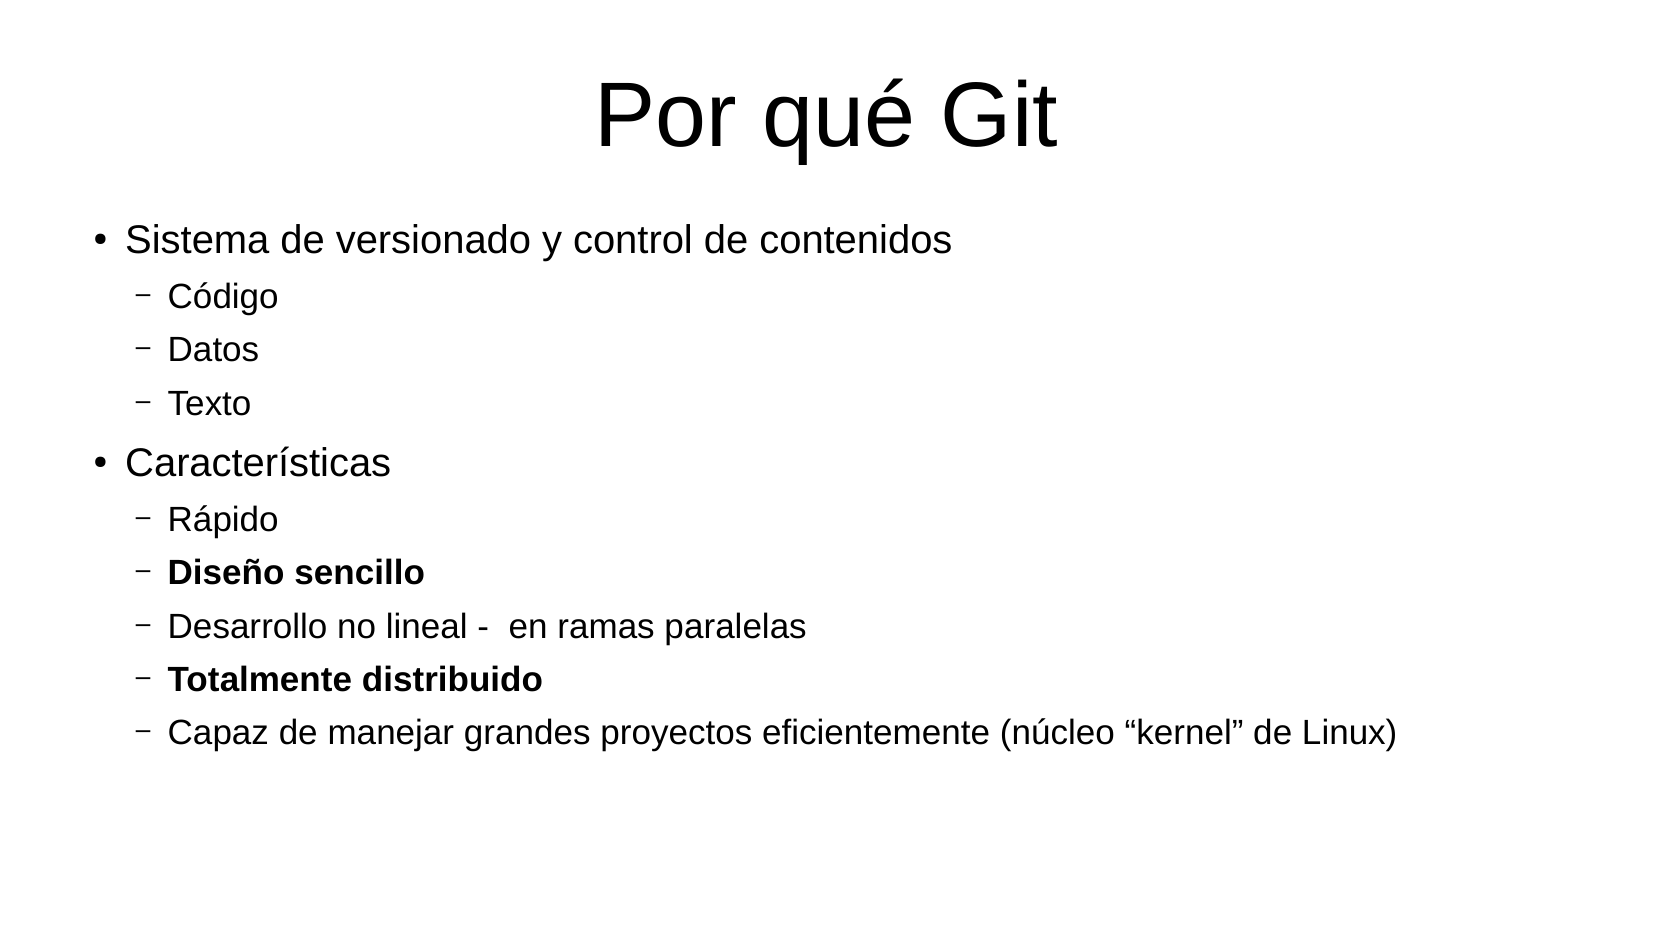

# Por qué Git
Sistema de versionado y control de contenidos
Código
Datos
Texto
Características
Rápido
Diseño sencillo
Desarrollo no lineal - en ramas paralelas
Totalmente distribuido
Capaz de manejar grandes proyectos eficientemente (núcleo “kernel” de Linux)